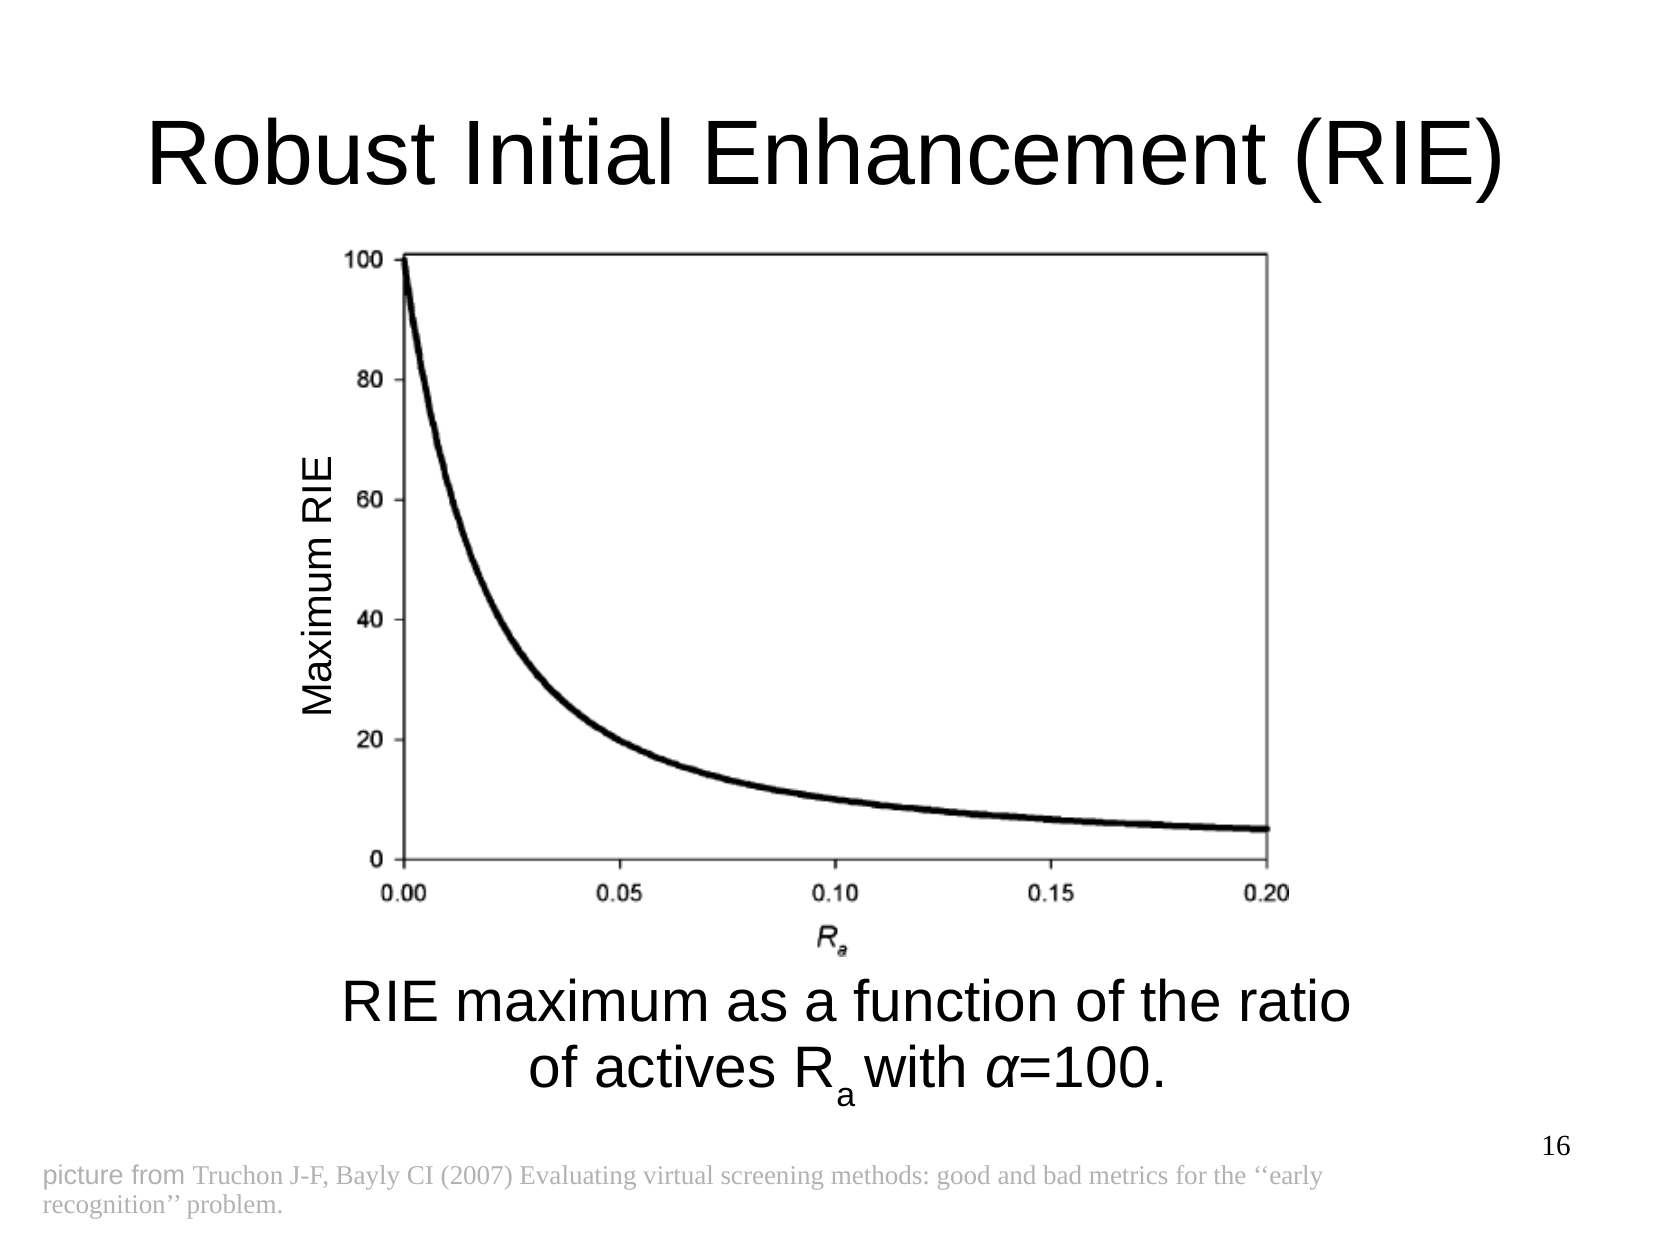

# Robust Initial Enhancement (RIE)
Maximum RIE
RIE maximum as a function of the ratio
of actives Ra with α=100.
16
picture from Truchon J-F, Bayly CI (2007) Evaluating virtual screening methods: good and bad metrics for the ‘‘early recognition’’ problem.